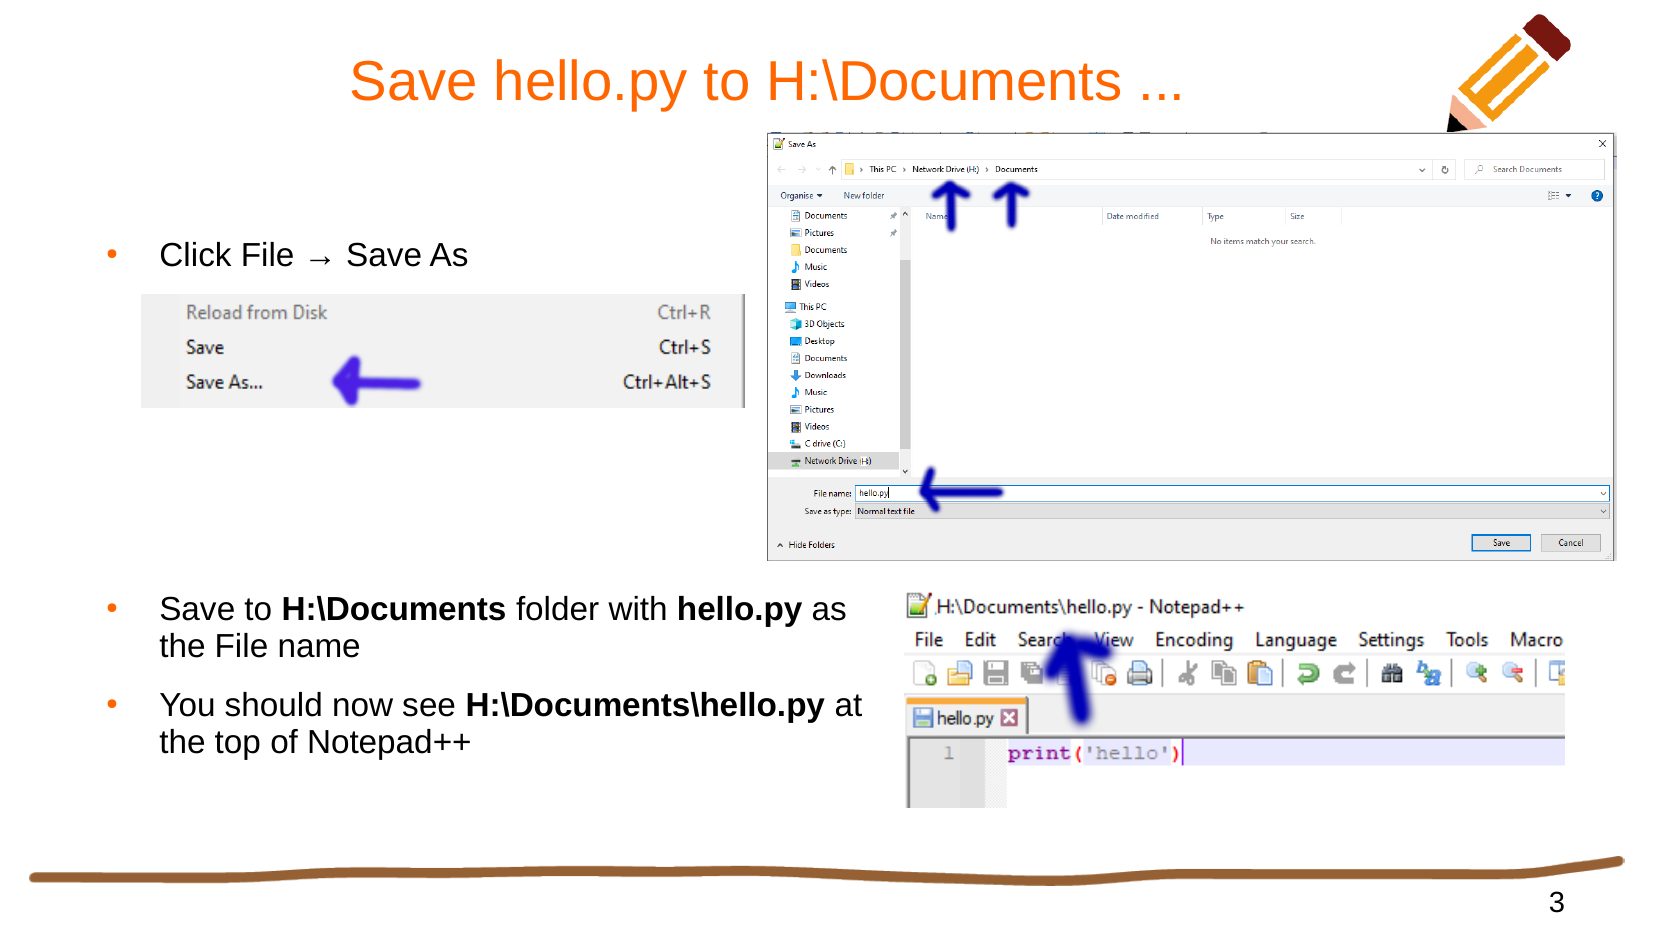

# Save hello.py to H:\Documents ...
Click File → Save As
Save to H:\Documents folder with hello.py as the File name
You should now see H:\Documents\hello.py at the top of Notepad++
3